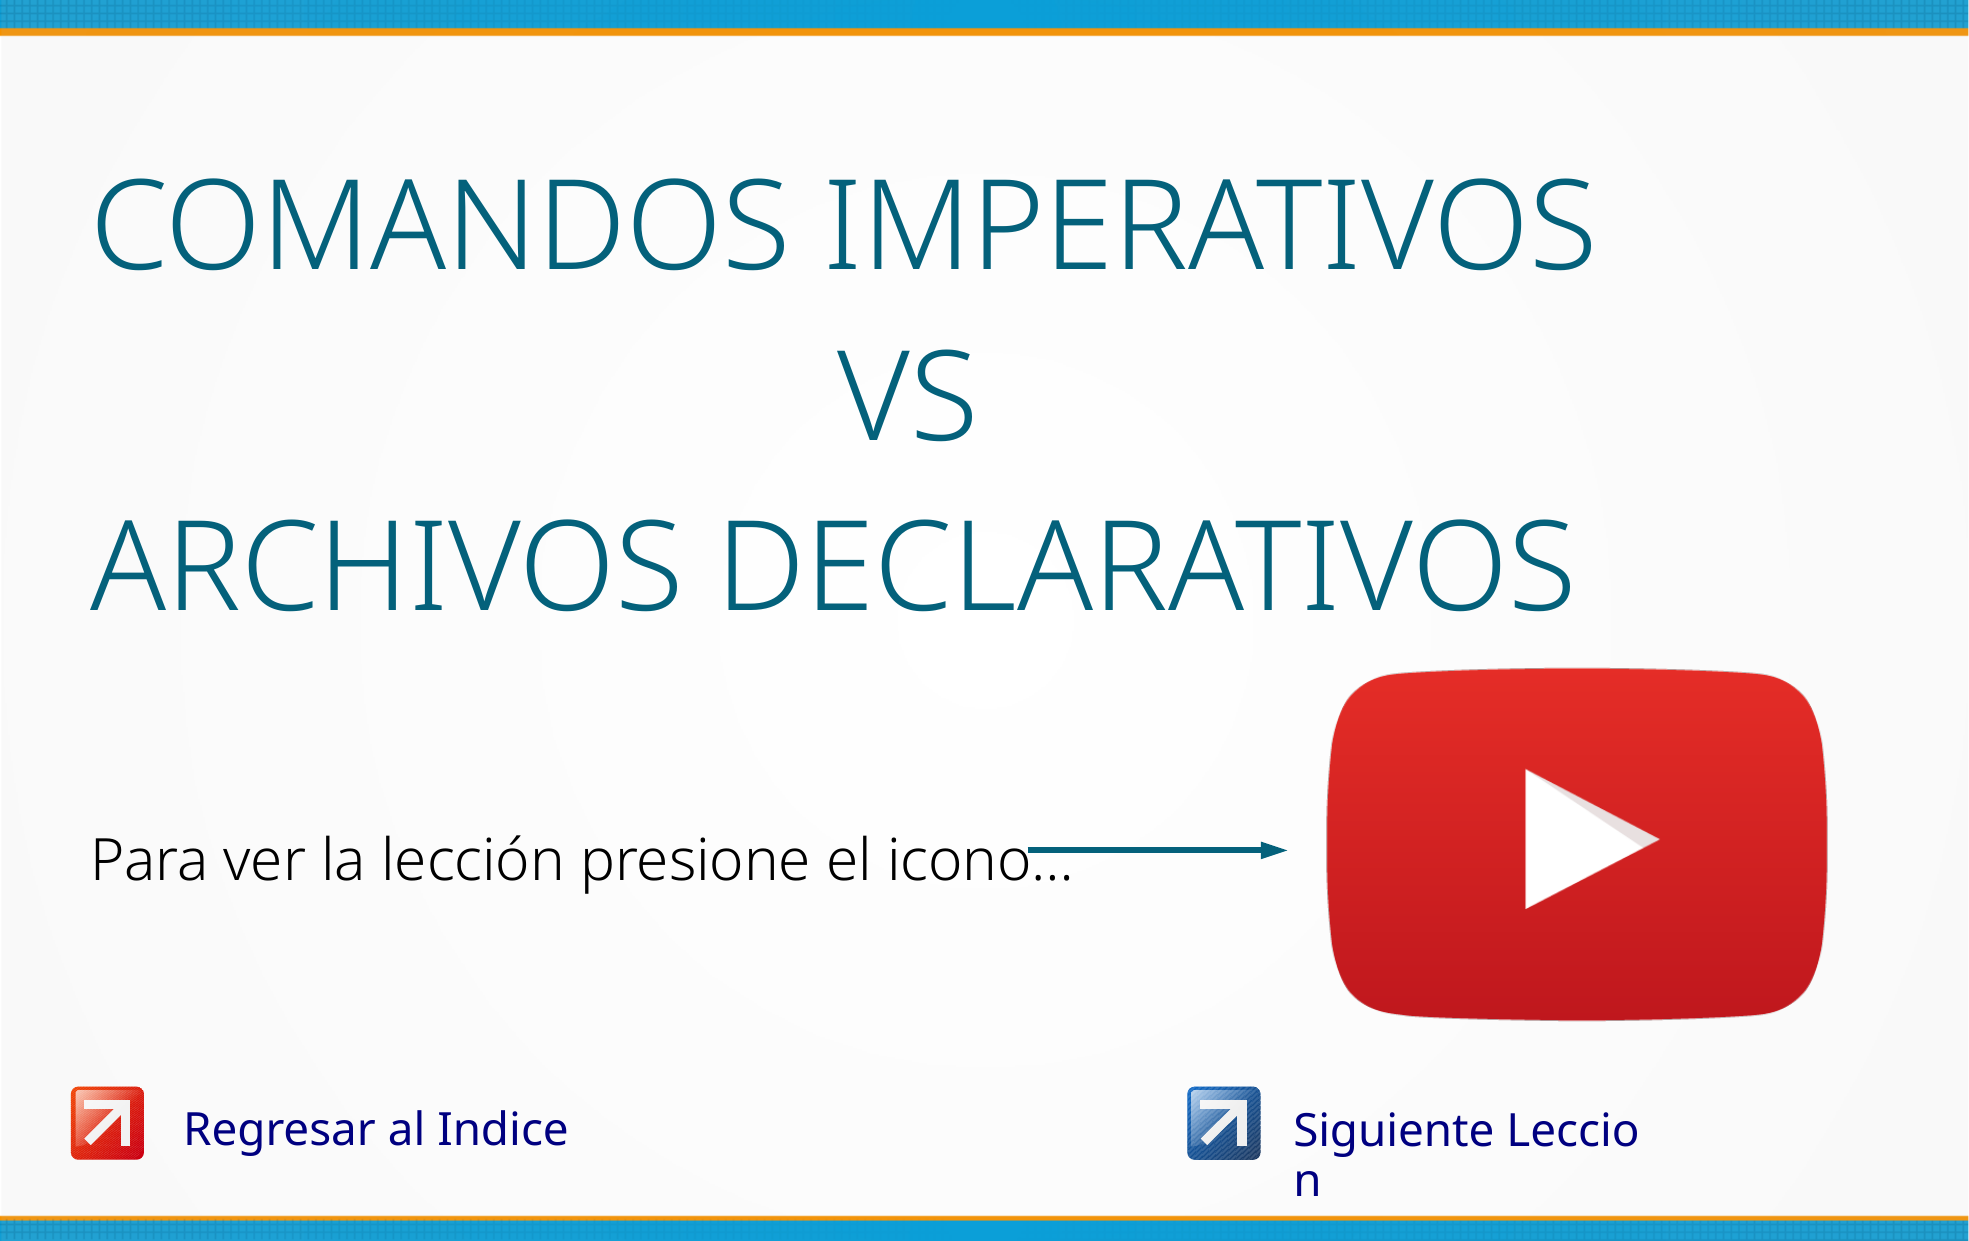

# COMANDOS IMPERATIVOS VS ARCHIVOS DECLARATIVOS Para ver la lección presione el icono…
Regresar al Indice
Siguiente Leccion